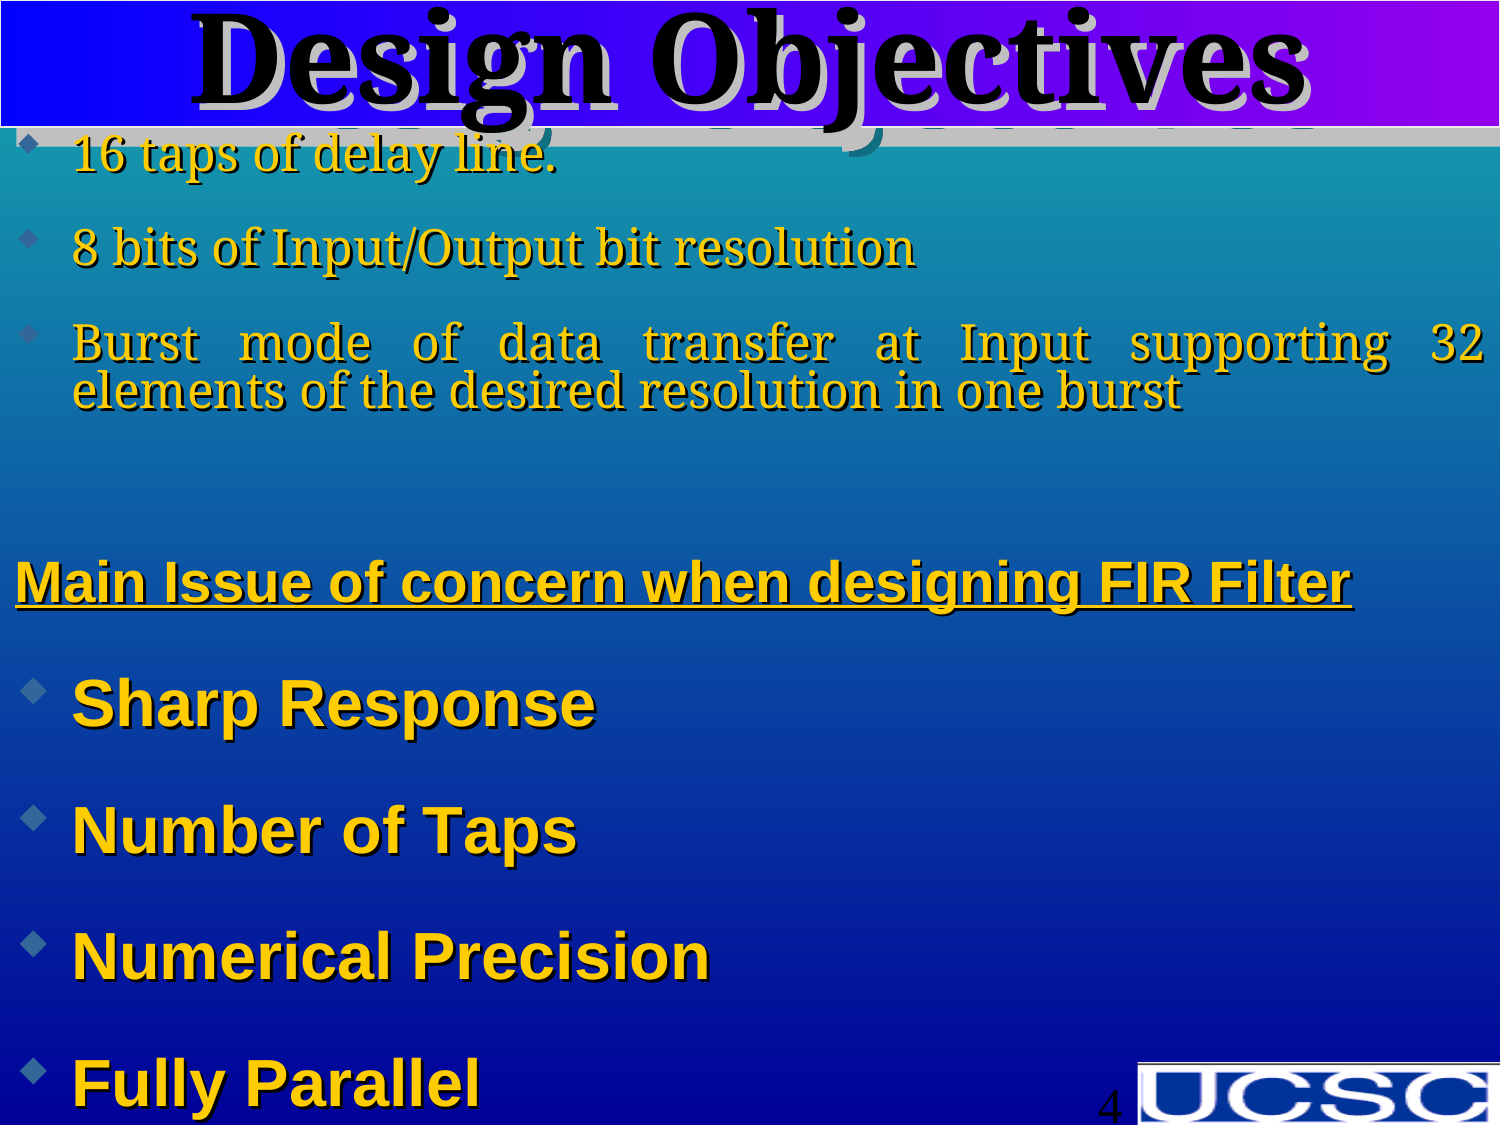

# Design Objectives
16 taps of delay line.
8 bits of Input/Output bit resolution
Burst mode of data transfer at Input supporting 32 elements of the desired resolution in one burst
Main Issue of concern when designing FIR Filter
Sharp Response
Number of Taps
Numerical Precision
Fully Parallel
4